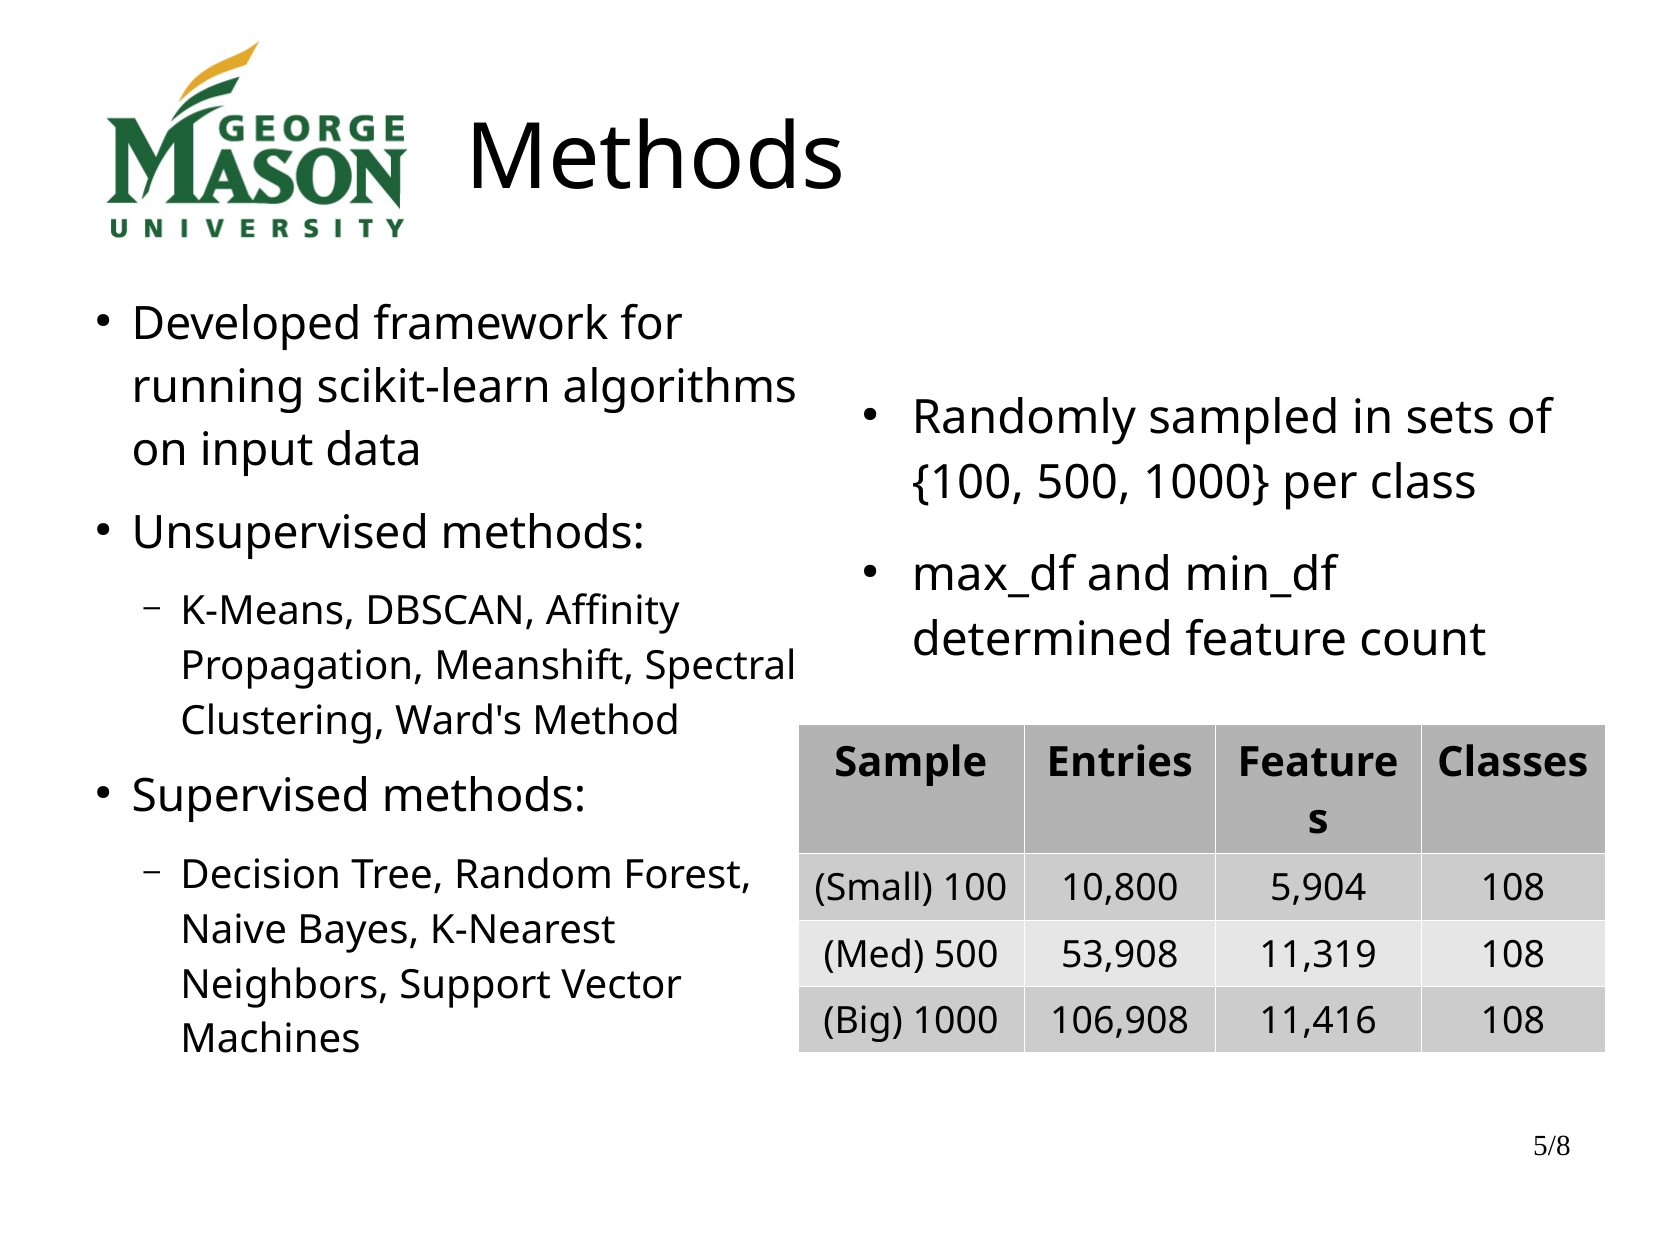

# Methods
Developed framework for running scikit-learn algorithms on input data
Unsupervised methods:
K-Means, DBSCAN, Affinity Propagation, Meanshift, Spectral Clustering, Ward's Method
Supervised methods:
Decision Tree, Random Forest, Naive Bayes, K-Nearest Neighbors, Support Vector Machines
Randomly sampled in sets of {100, 500, 1000} per class
max_df and min_df determined feature count
| Sample | Entries | Features | Classes |
| --- | --- | --- | --- |
| (Small) 100 | 10,800 | 5,904 | 108 |
| (Med) 500 | 53,908 | 11,319 | 108 |
| (Big) 1000 | 106,908 | 11,416 | 108 |
5